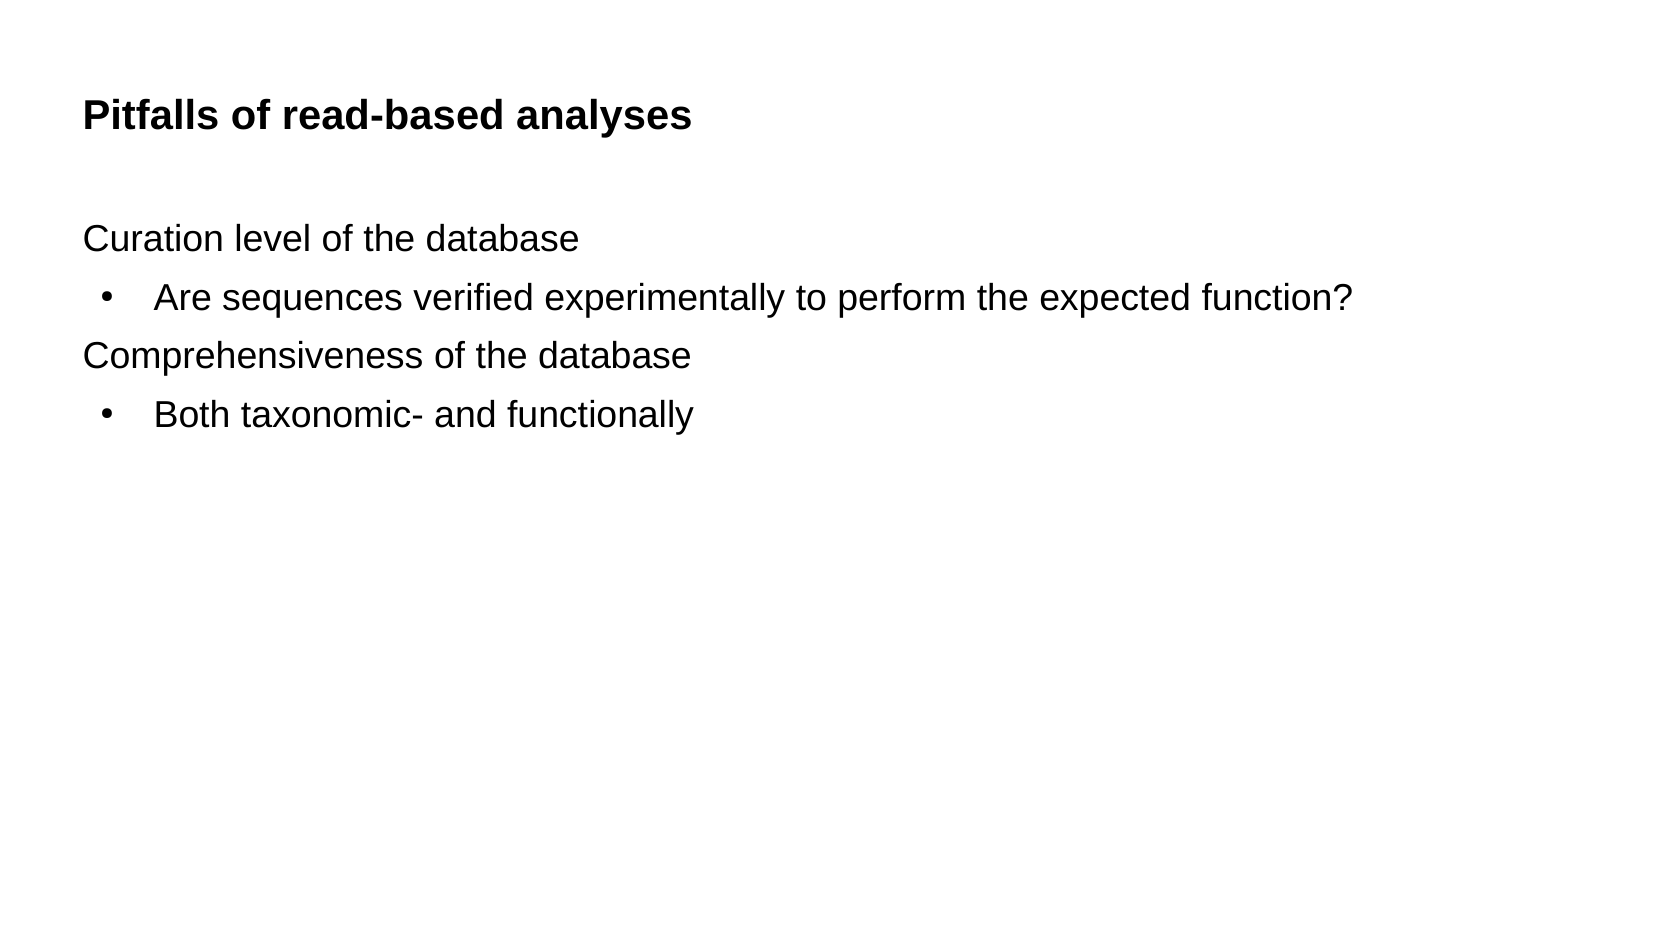

# Pitfalls of read-based analyses
Curation level of the database
Are sequences verified experimentally to perform the expected function?
Comprehensiveness of the database
Both taxonomic- and functionally